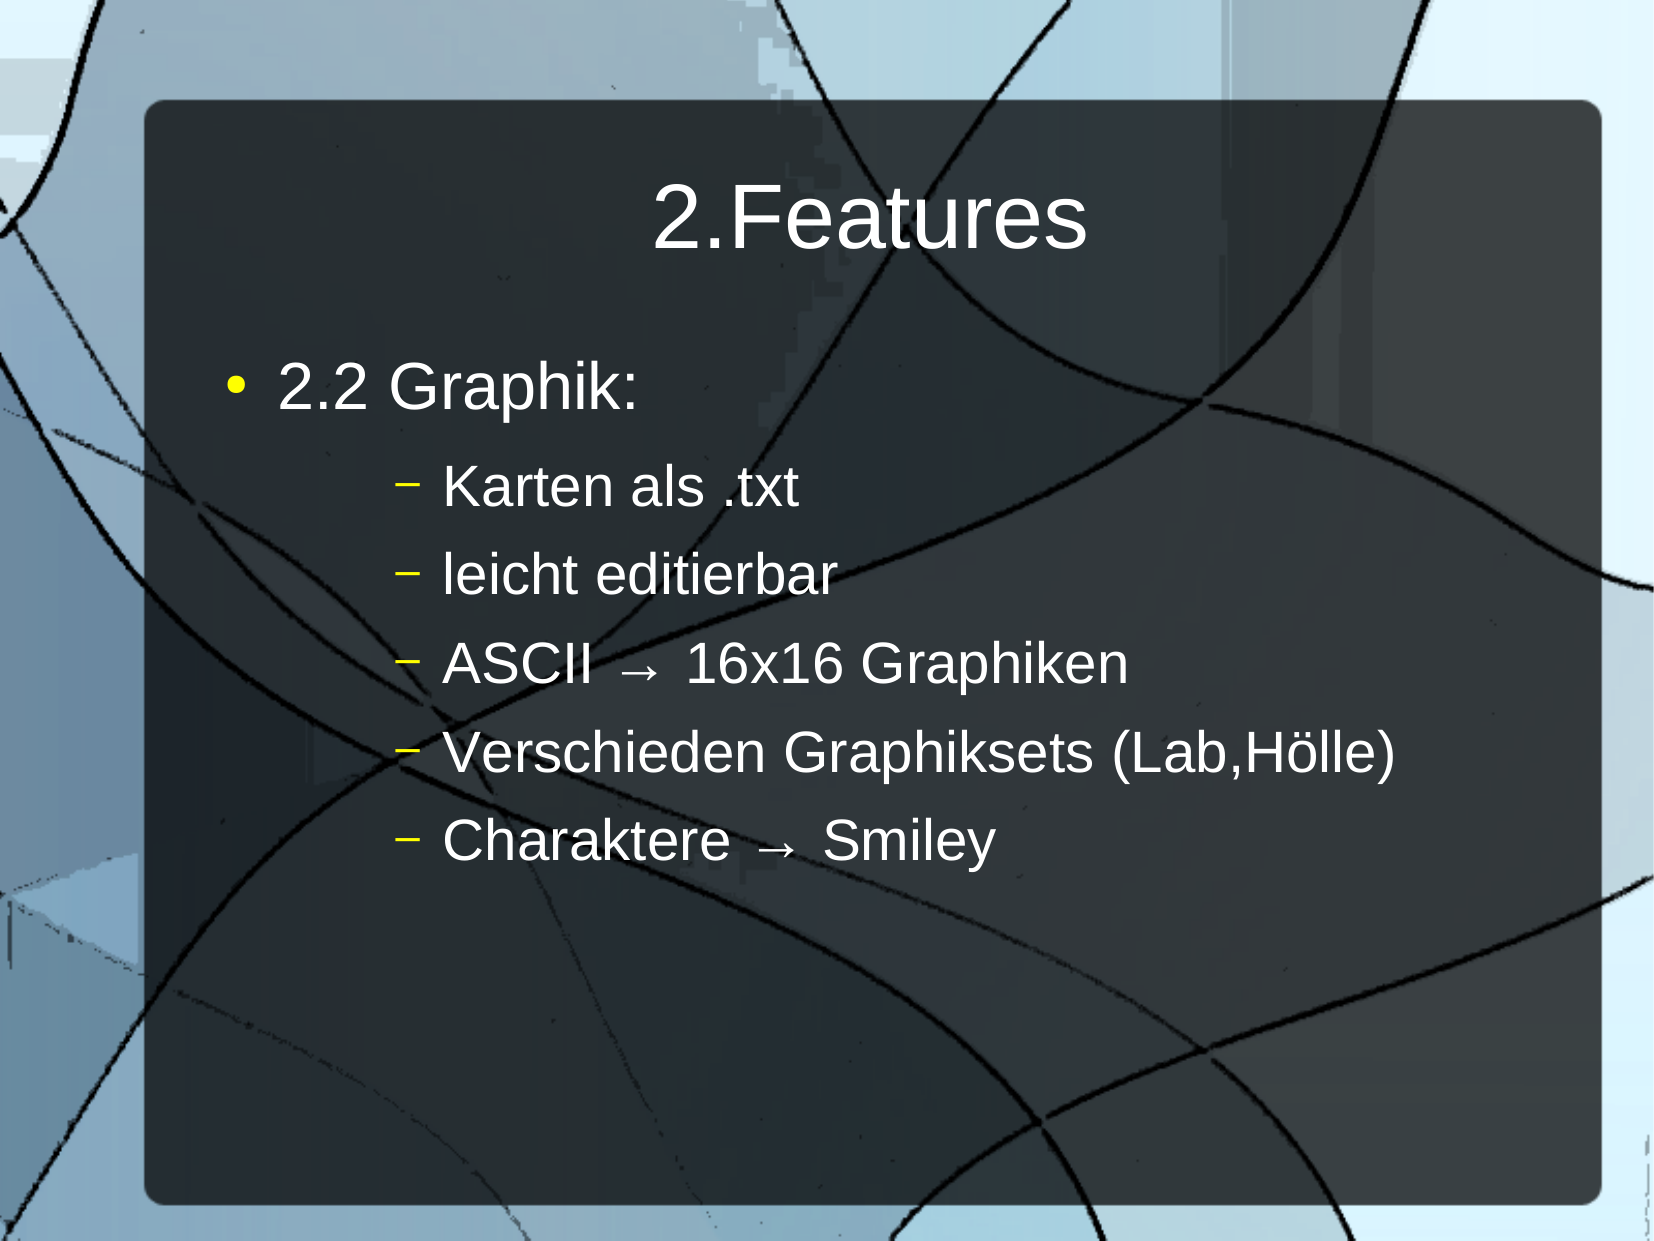

# 2.Features
2.2 Graphik:
Karten als .txt
leicht editierbar
ASCII → 16x16 Graphiken
Verschieden Graphiksets (Lab,Hölle)
Charaktere → Smiley